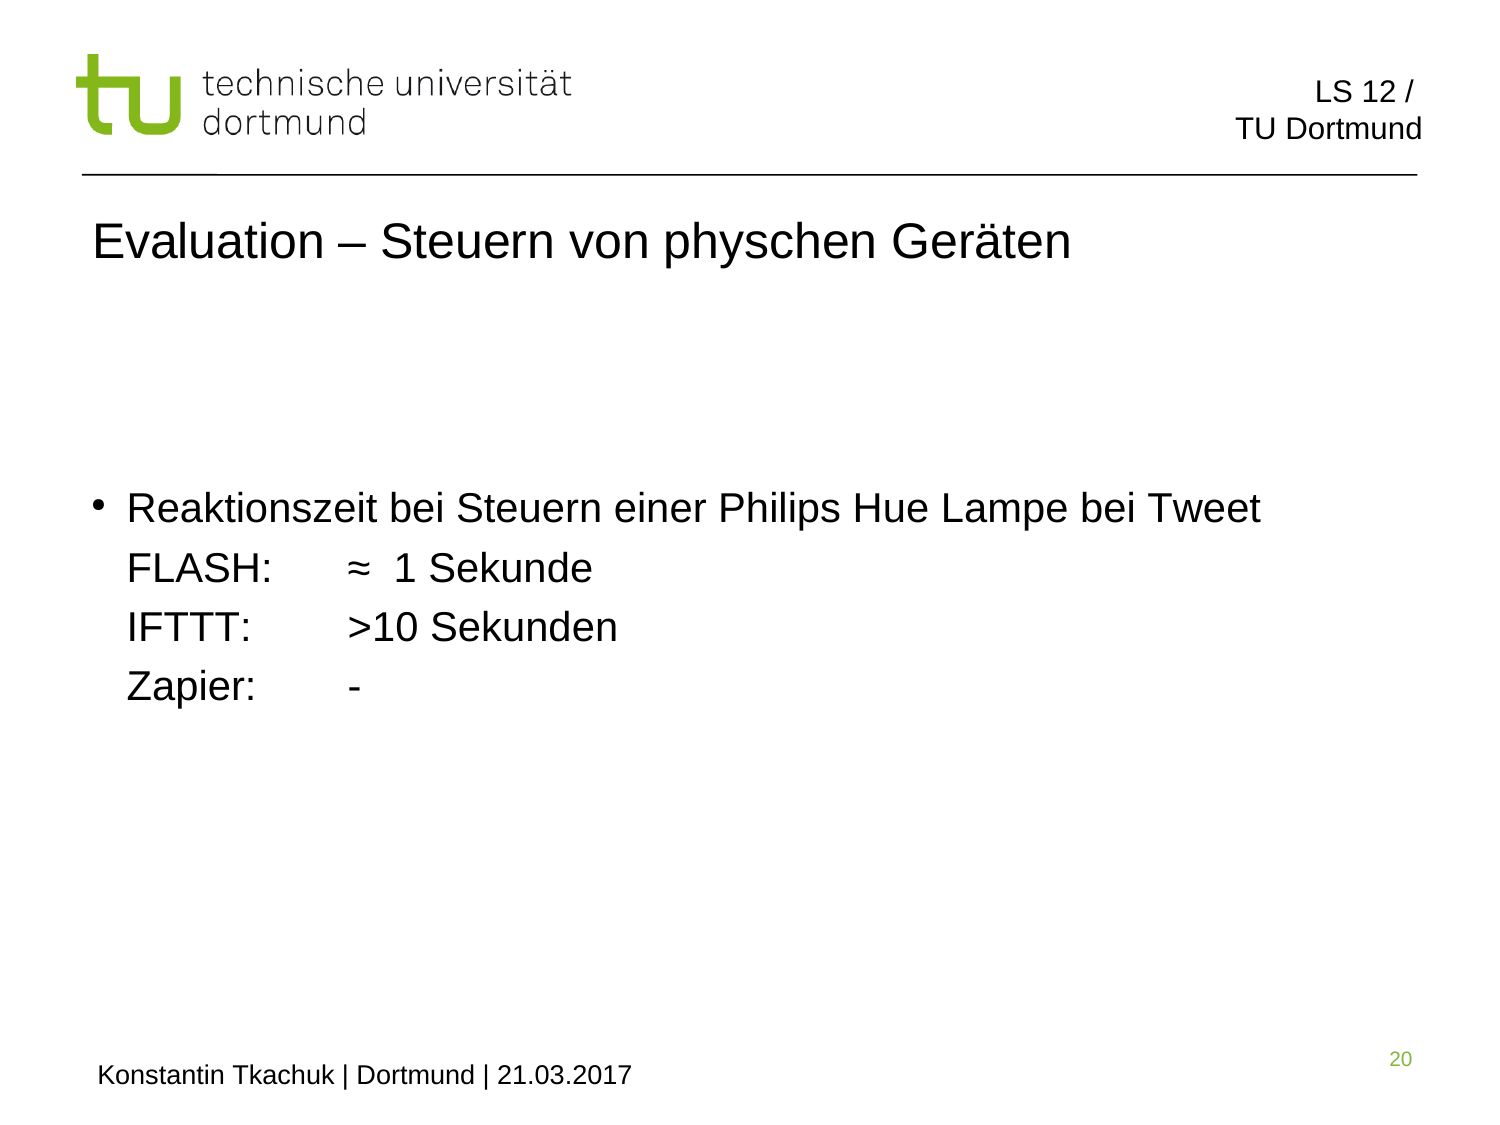

# Evaluation – Steuern von physchen Geräten
Reaktionszeit bei Steuern einer Philips Hue Lampe bei Tweet
FLASH: 	≈ 1 Sekunde
IFTTT: 		>10 Sekunden
Zapier: 		-
Konstantin Tkachuk | Dortmund | 21.03.2017